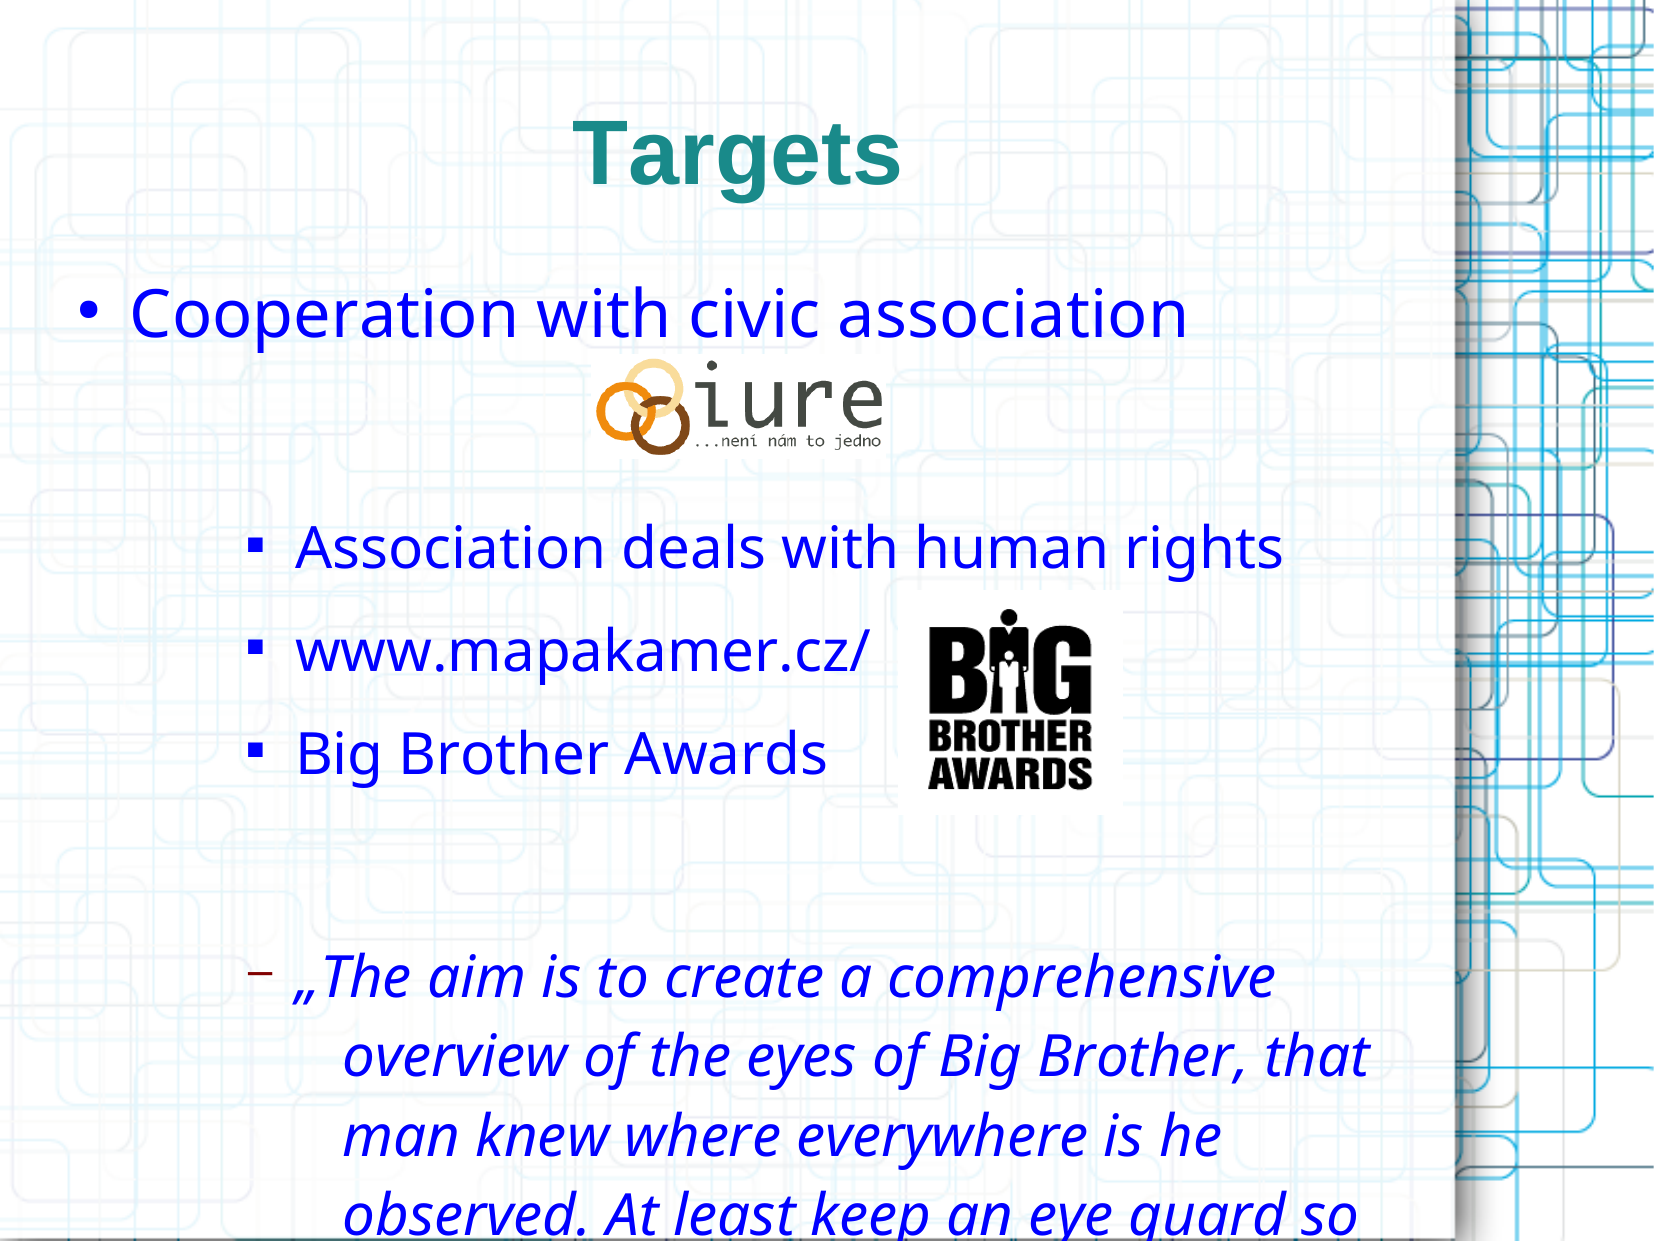

# Targets
Cooperation with civic association
Association deals with human rights
www.mapakamer.cz/
Big Brother Awards
„The aim is to create a comprehensive overview of the eyes of Big Brother, that man knew where everywhere is he observed. At least keep an eye guard so that we will know about it!“